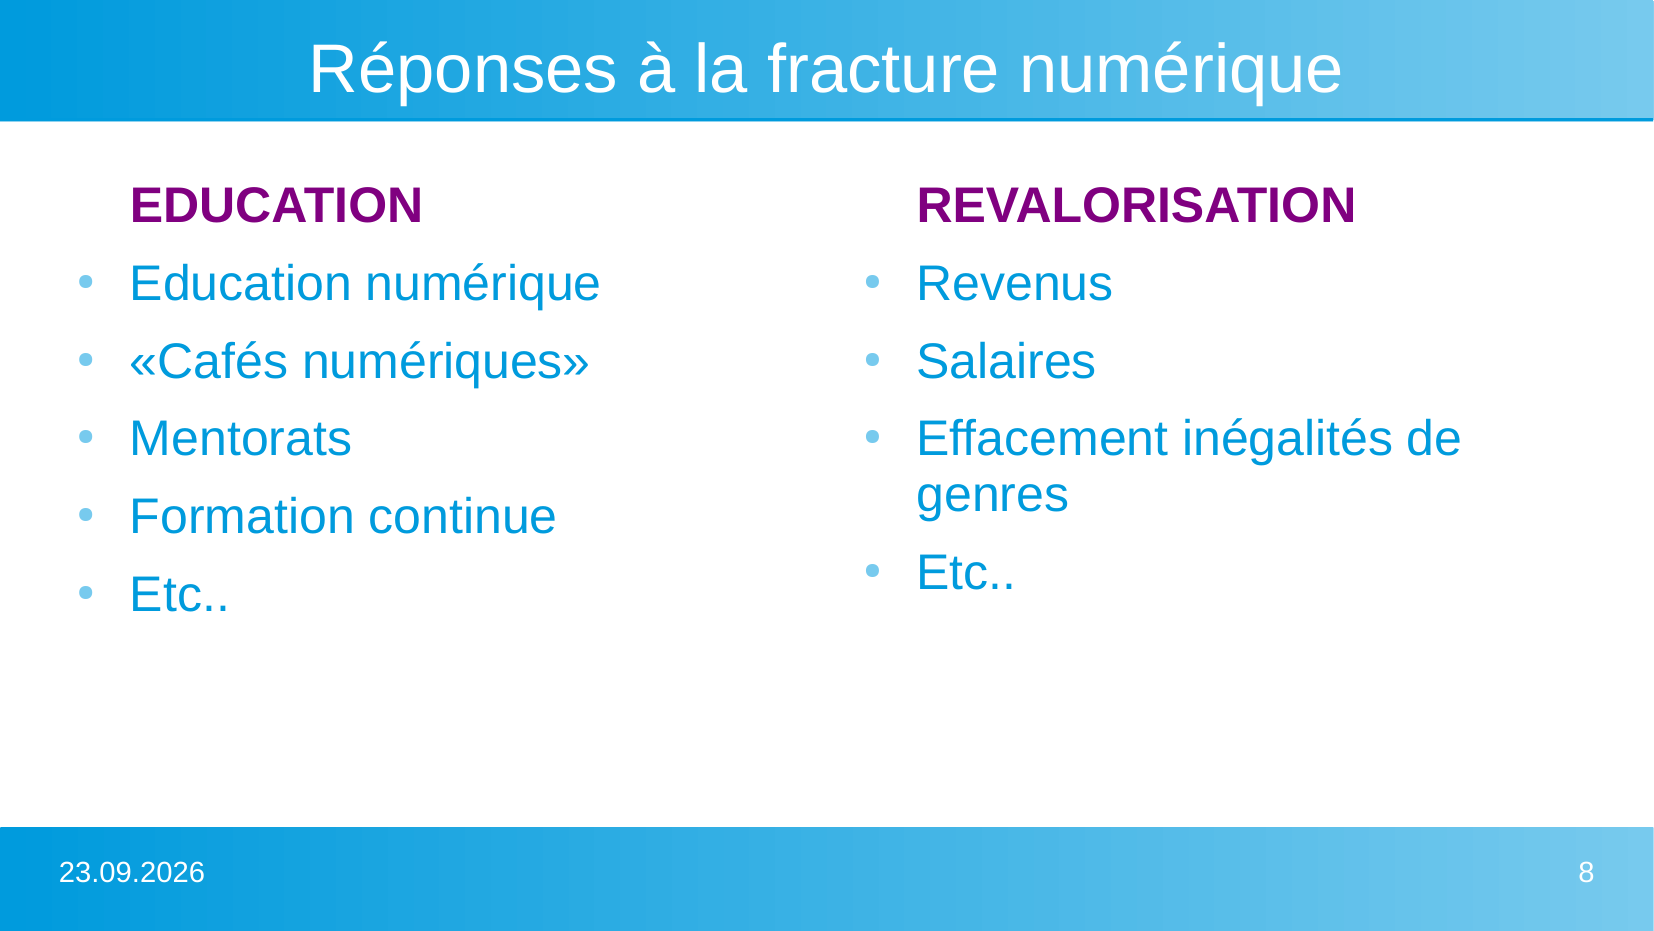

# Réponses à la fracture numérique
EDUCATION
Education numérique
«Cafés numériques»
Mentorats
Formation continue
Etc..
REVALORISATION
Revenus
Salaires
Effacement inégalités de genres
Etc..
8